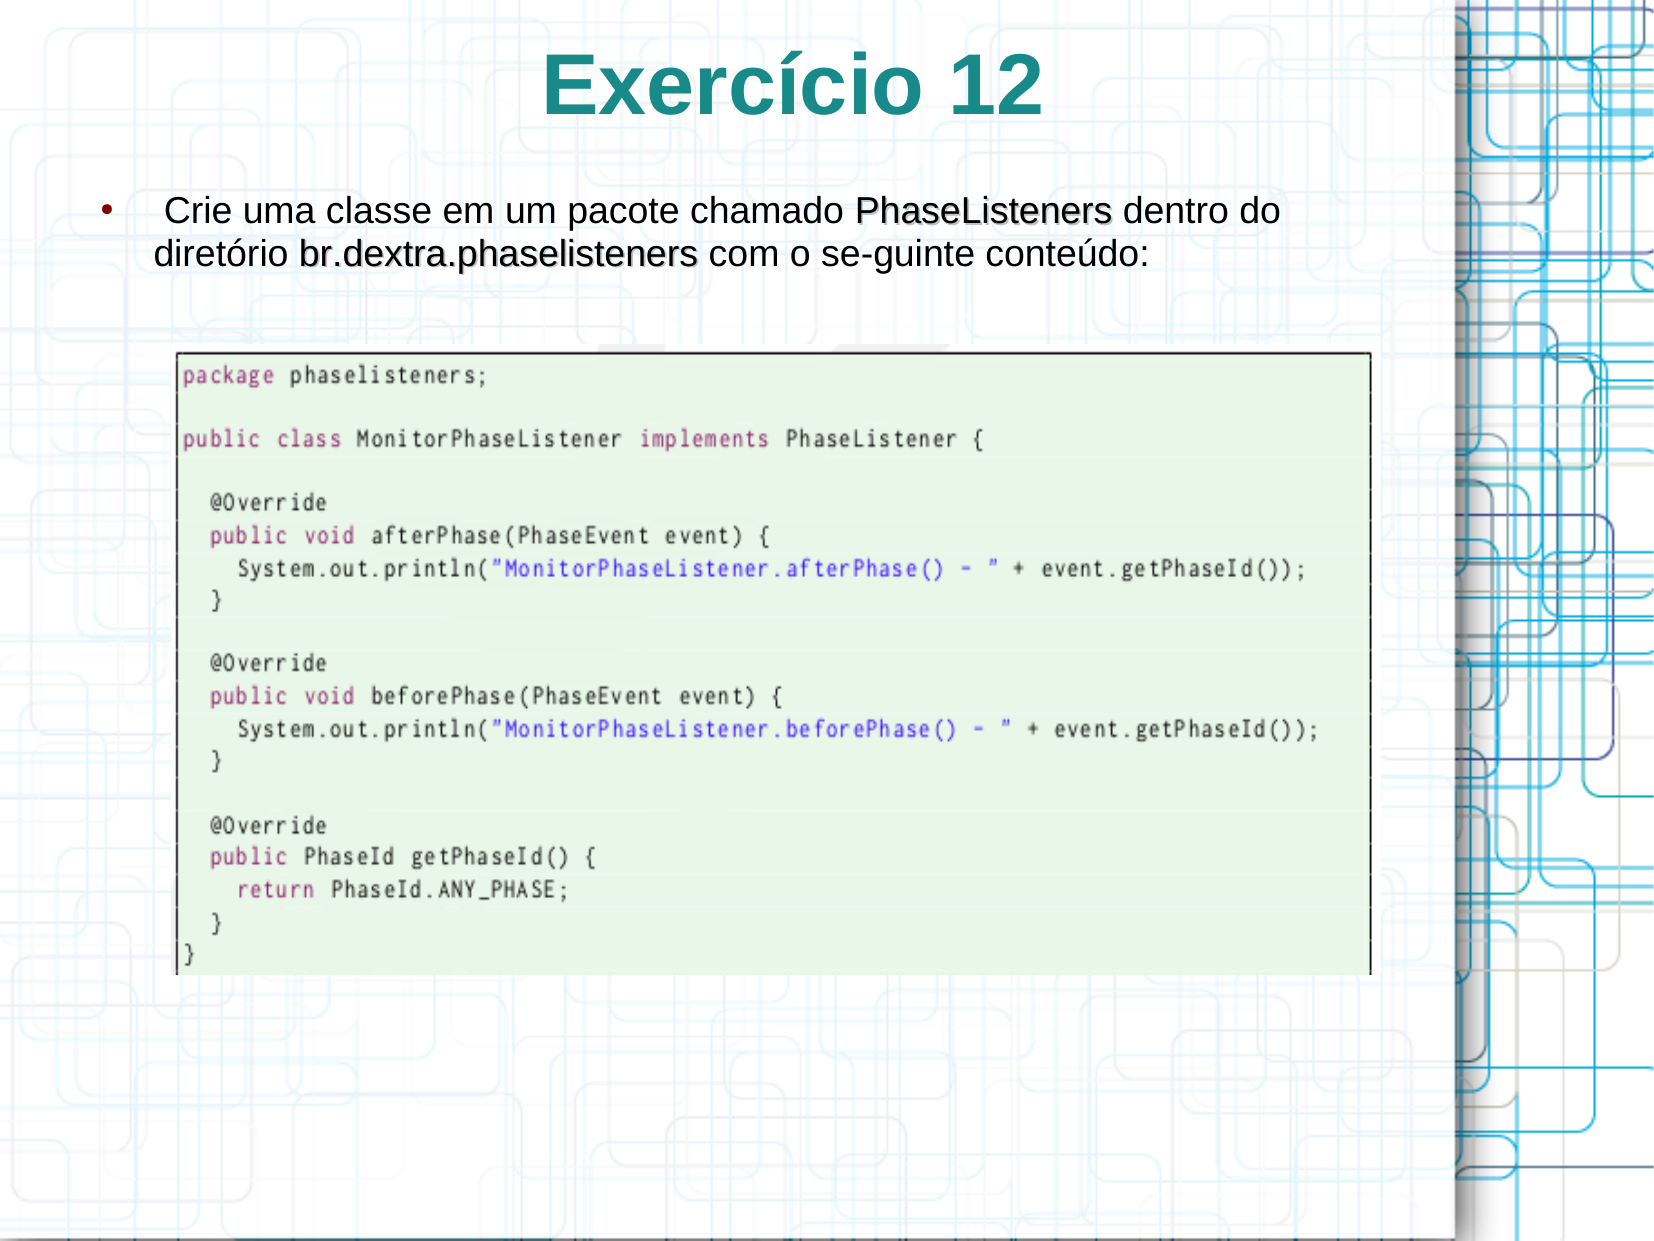

Exercício 12
# Crie uma classe em um pacote chamado PhaseListeners dentro do diretório br.dextra.phaselisteners com o se-guinte conteúdo: